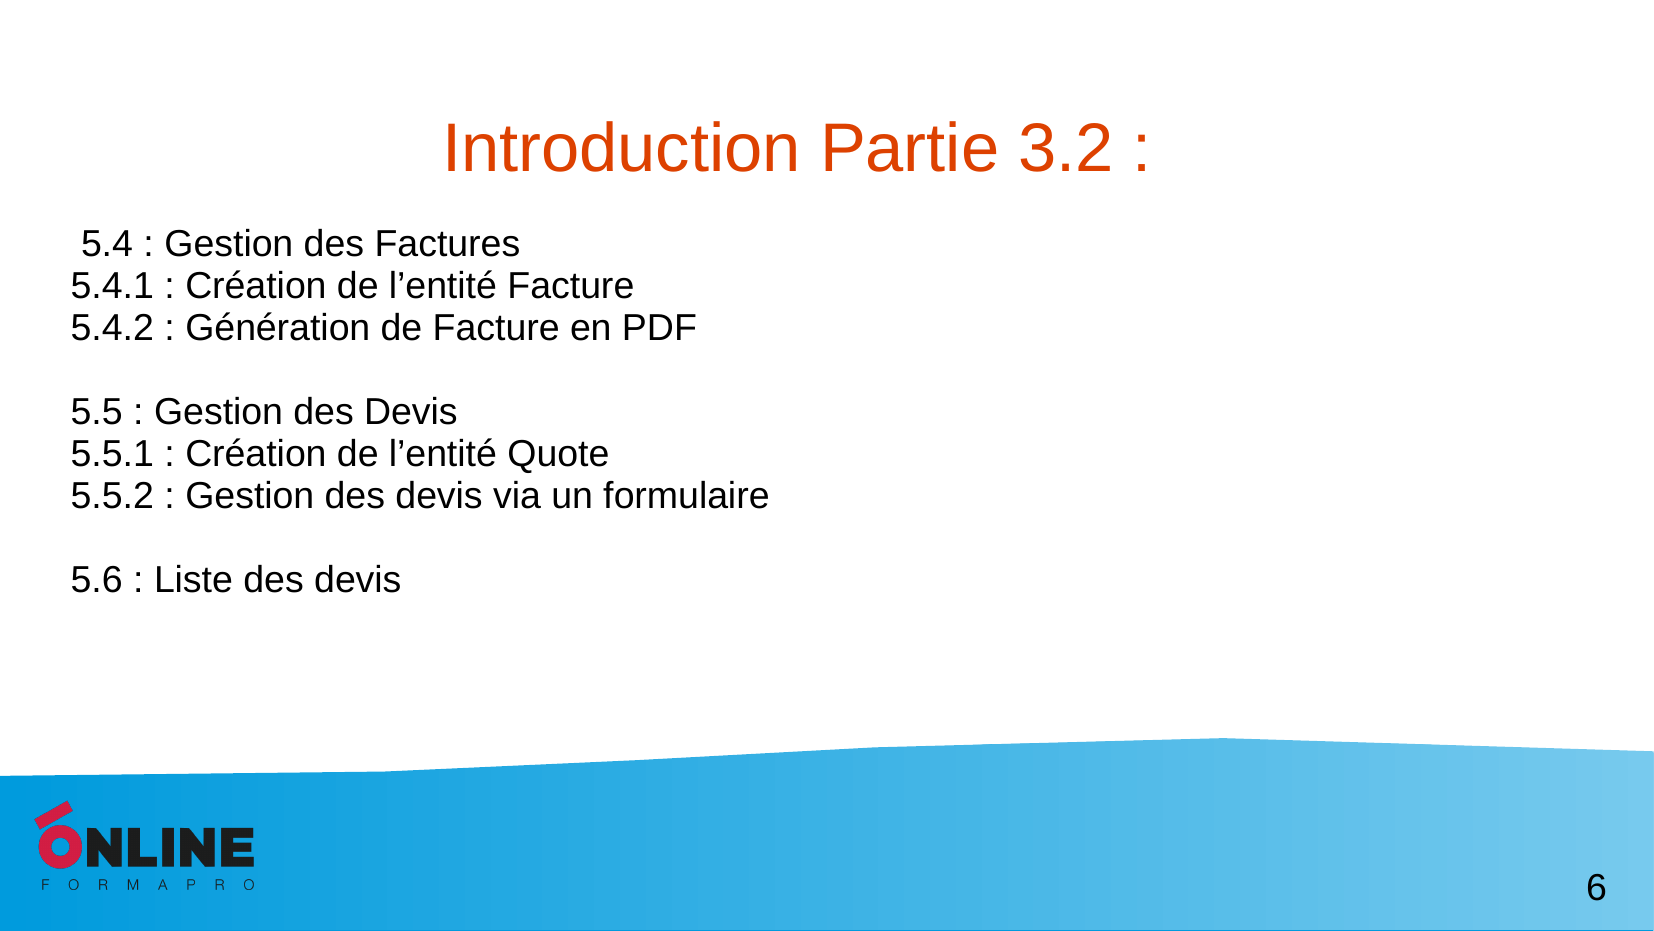

# Introduction Partie 3.2 :
 5.4 : Gestion des Factures
5.4.1 : Création de l’entité Facture
5.4.2 : Génération de Facture en PDF
5.5 : Gestion des Devis
5.5.1 : Création de l’entité Quote
5.5.2 : Gestion des devis via un formulaire
5.6 : Liste des devis